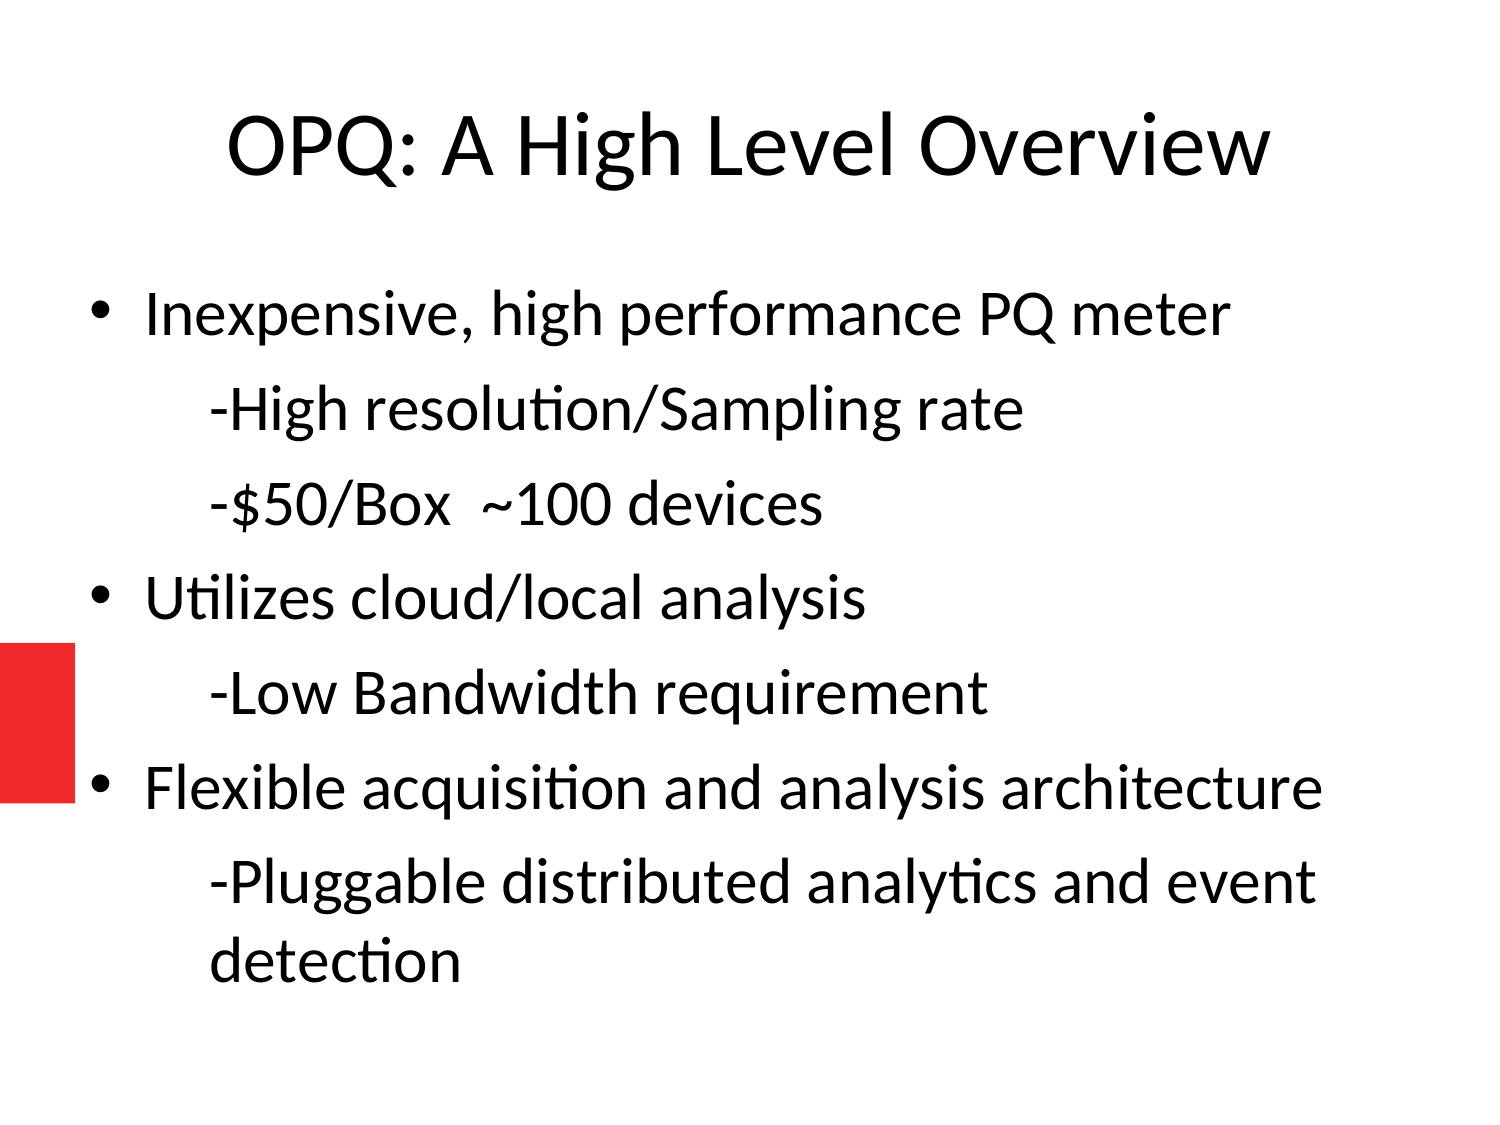

OPQ: A High Level Overview
Inexpensive, high performance PQ meter
-High resolution/Sampling rate
-$50/Box ~100 devices
Utilizes cloud/local analysis
-Low Bandwidth requirement
Flexible acquisition and analysis architecture
-Pluggable distributed analytics and event detection